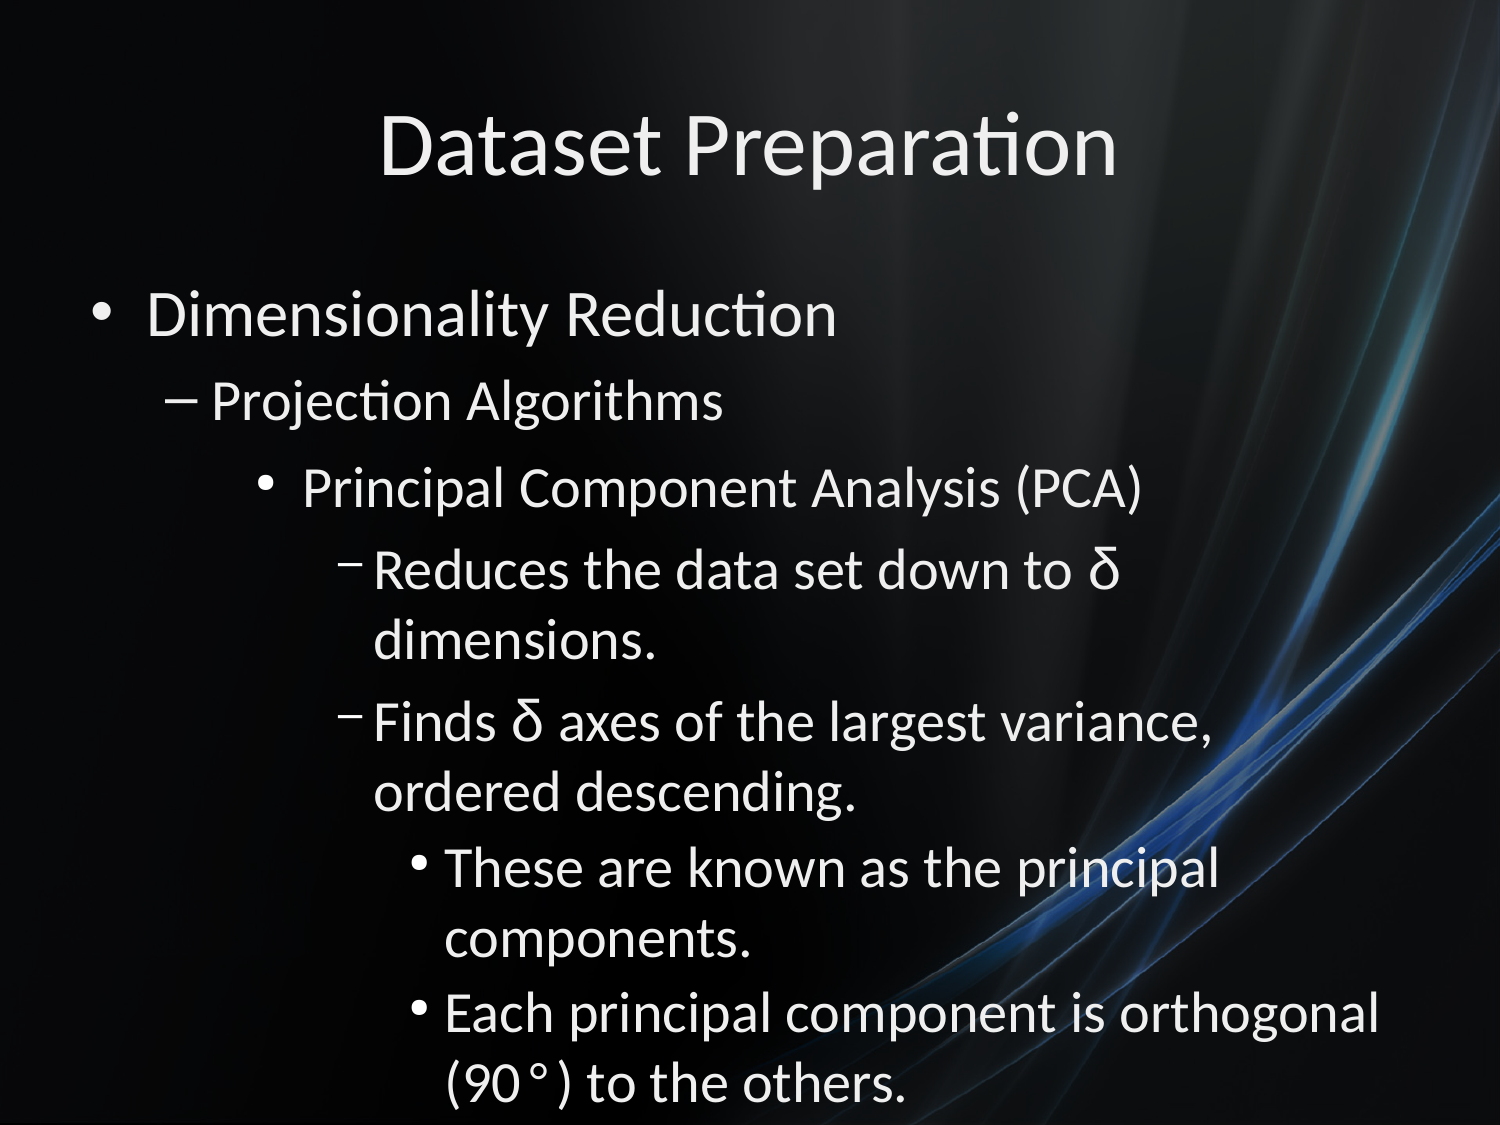

# Dataset Preparation
Dimensionality Reduction
Projection Algorithms
Principal Component Analysis (PCA)
Reduces the data set down to δ dimensions.
Finds δ axes of the largest variance, ordered descending.
These are known as the principal components.
Each principal component is orthogonal (90°) to the others.